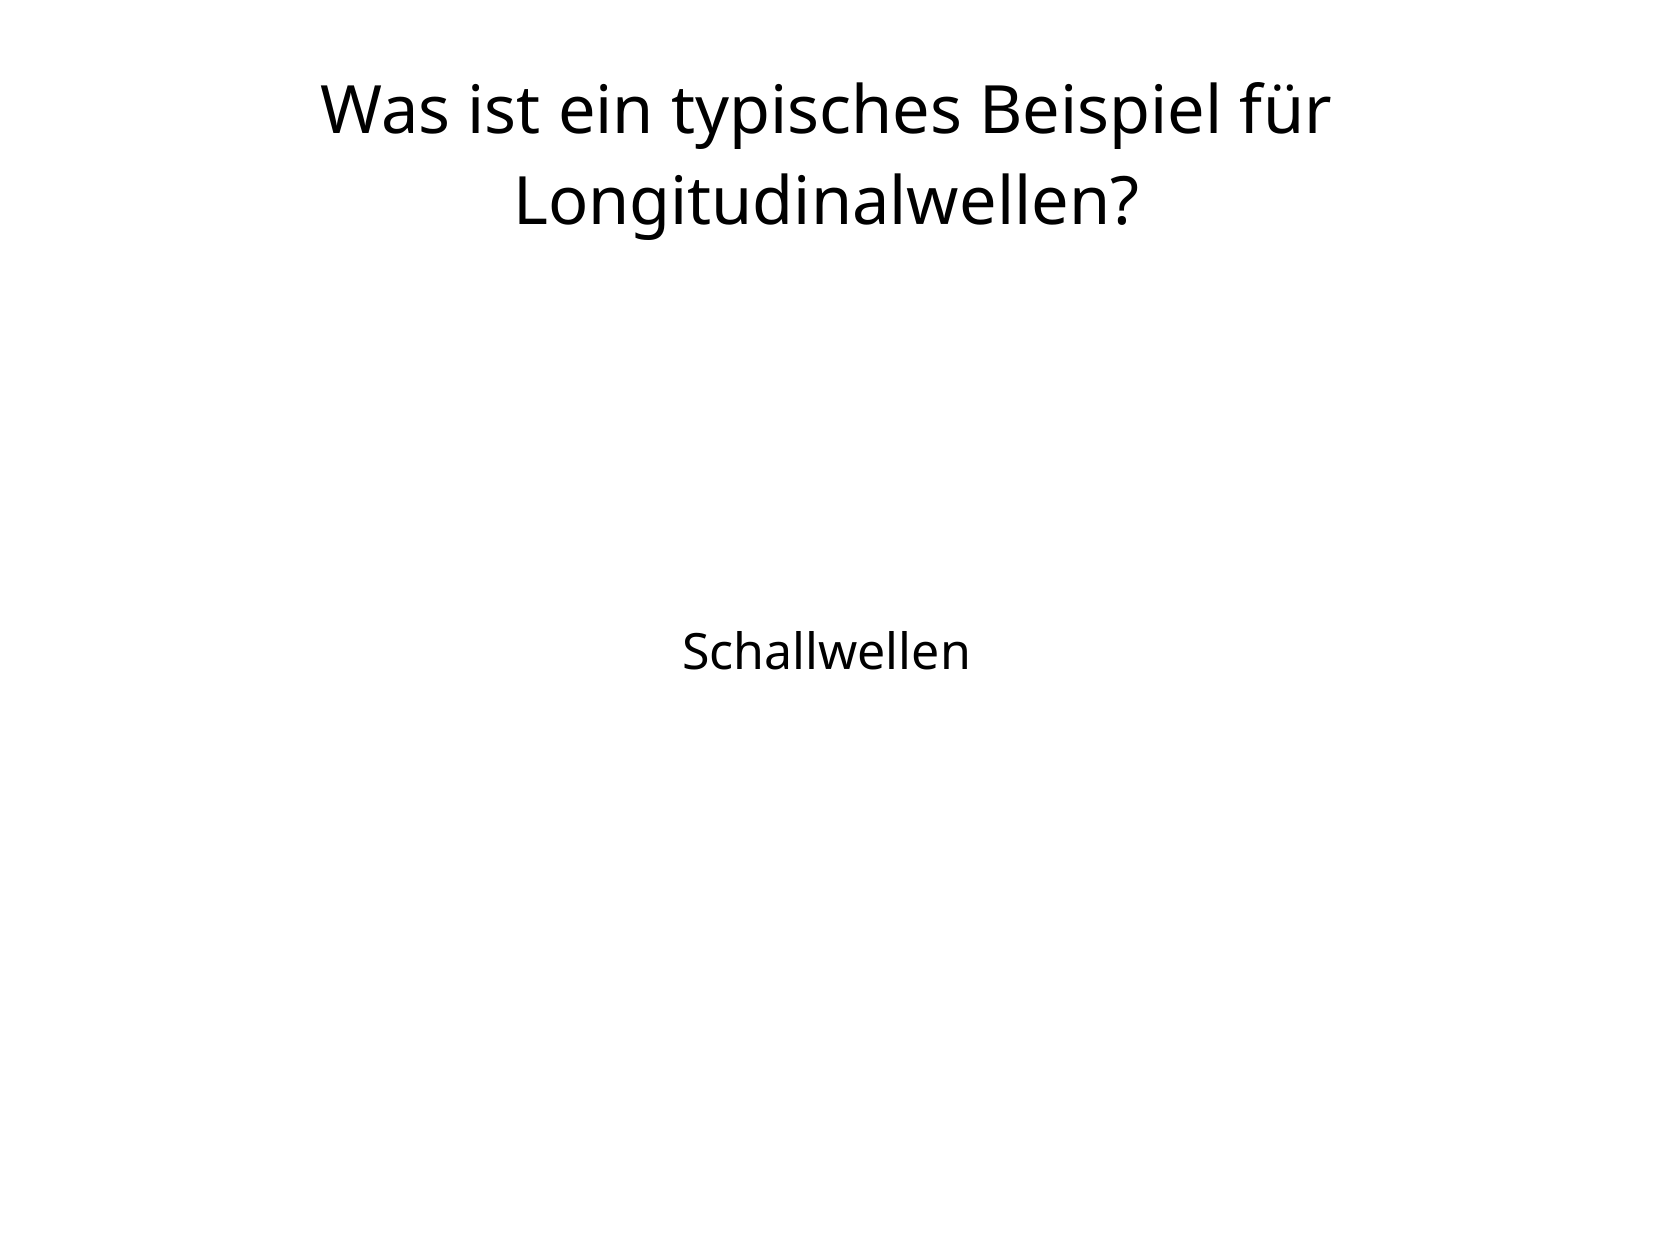

# Was ist ein typisches Beispiel für Longitudinalwellen?
Schallwellen